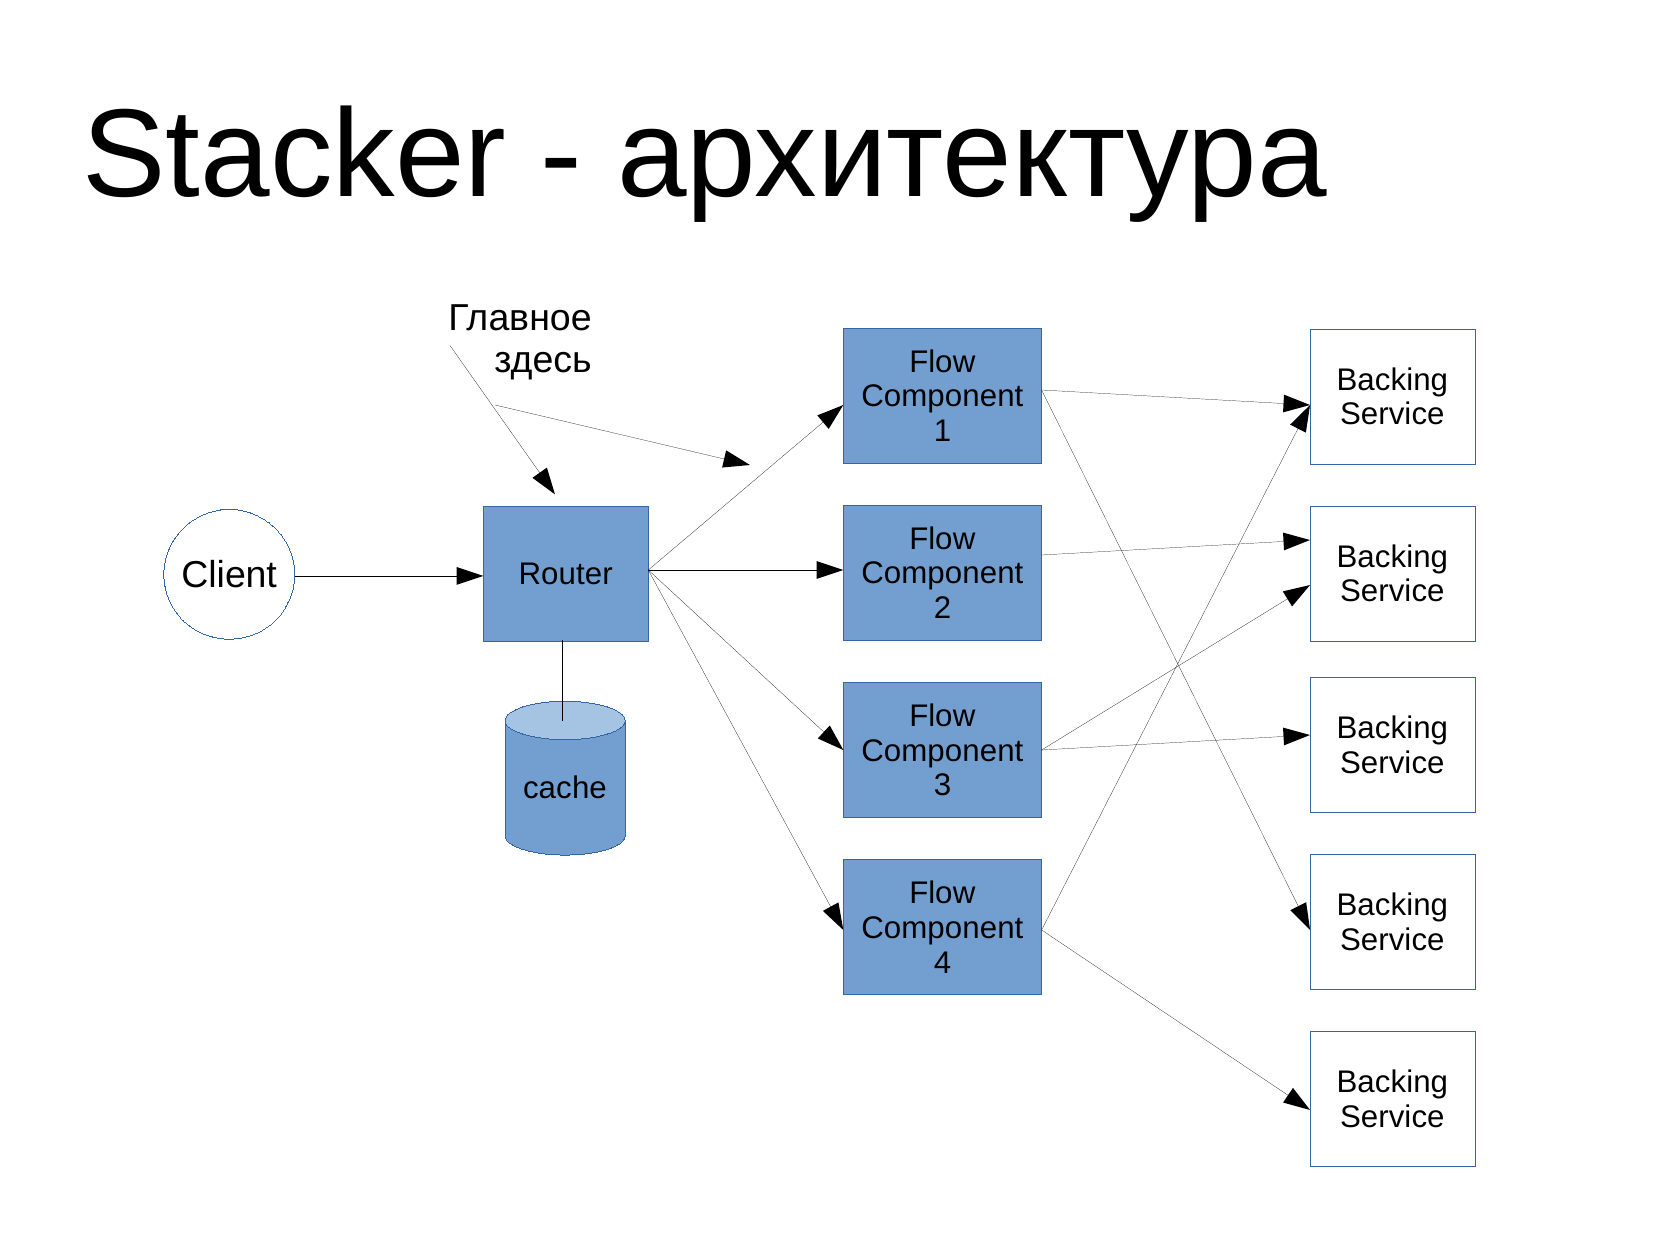

# Stacker - архитектура
Главное
здесь
Flow
Component
1
Backing
Service
Flow
Component
2
Router
Backing
Service
Client
Backing
Service
Flow
Component
3
cache
Backing
Service
Flow
Component
4
Backing
Service